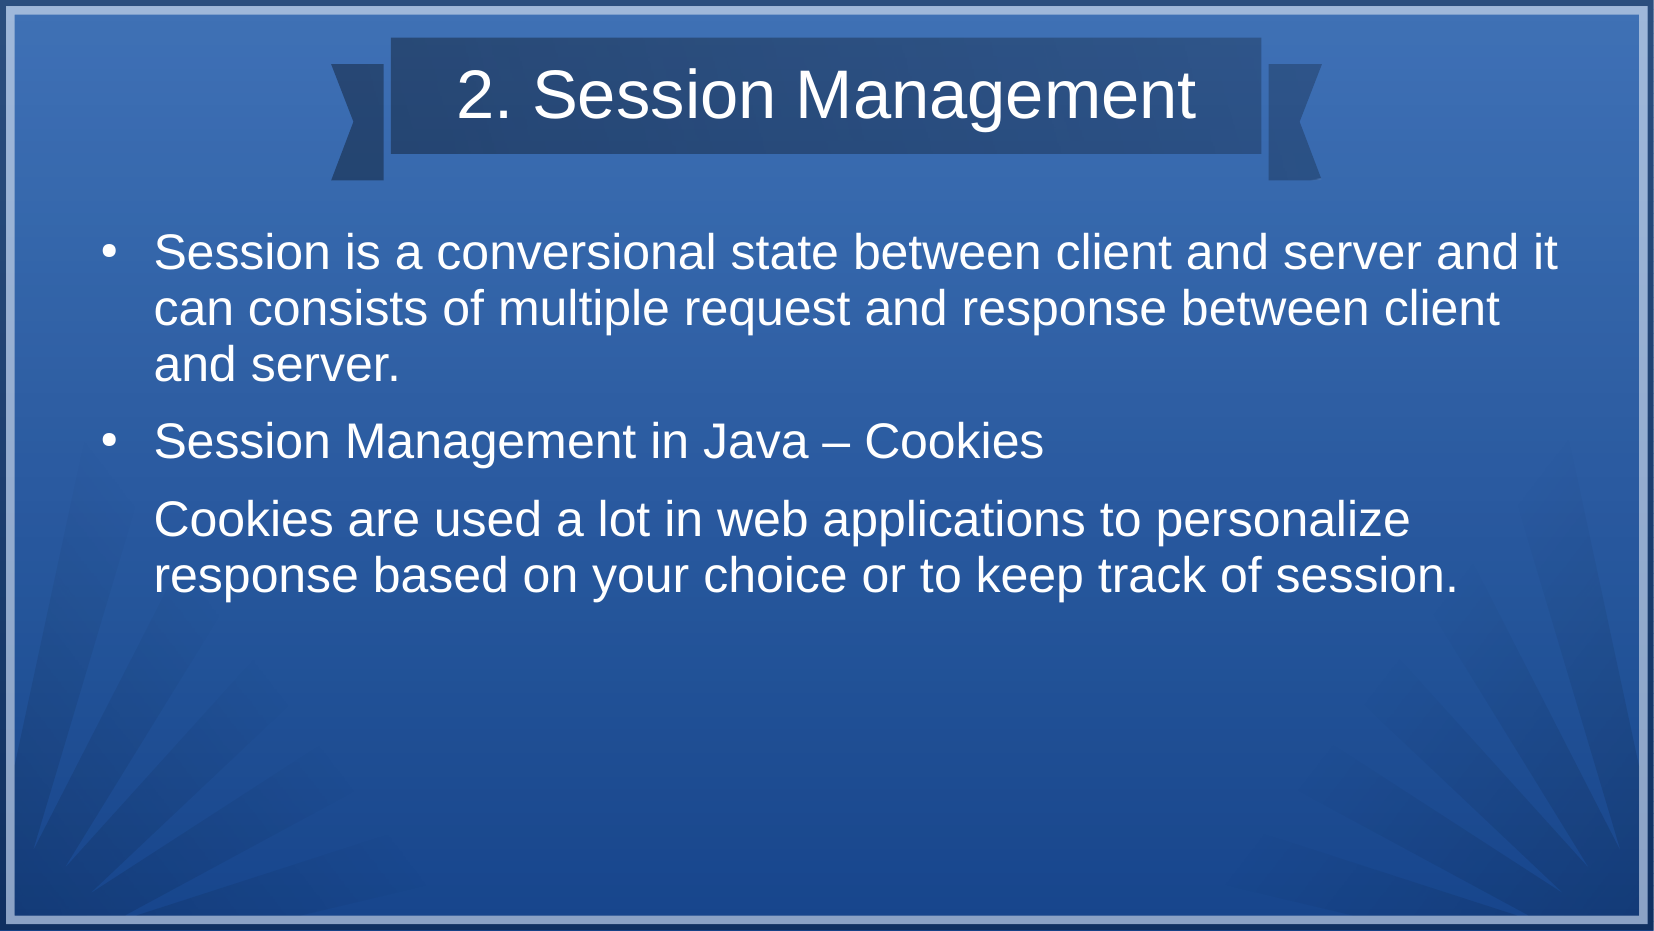

# 2. Session Management
Session is a conversional state between client and server and it can consists of multiple request and response between client and server.
Session Management in Java – Cookies
Cookies are used a lot in web applications to personalize response based on your choice or to keep track of session.